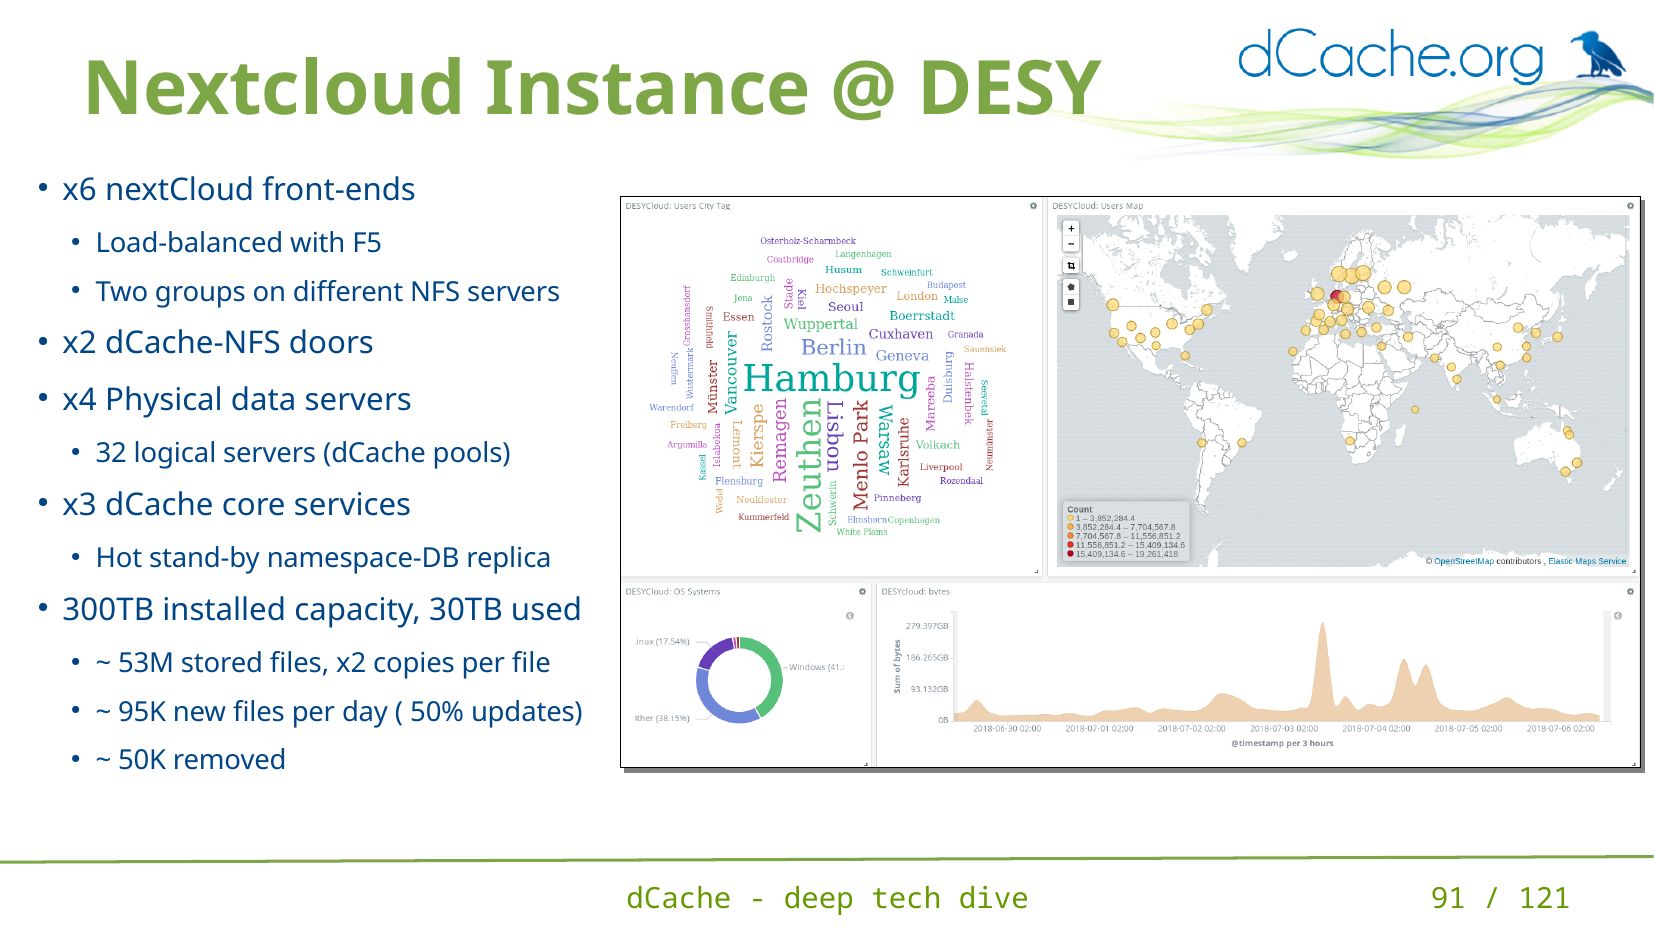

# Nextcloud Instance @ DESY
x6 nextCloud front-ends
Load-balanced with F5
Two groups on different NFS servers
x2 dCache-NFS doors
x4 Physical data servers
32 logical servers (dCache pools)
x3 dCache core services
Hot stand-by namespace-DB replica
300TB installed capacity, 30TB used
~ 53M stored files, x2 copies per file
~ 95K new files per day ( 50% updates)
~ 50K removed
dCache - deep tech dive
91